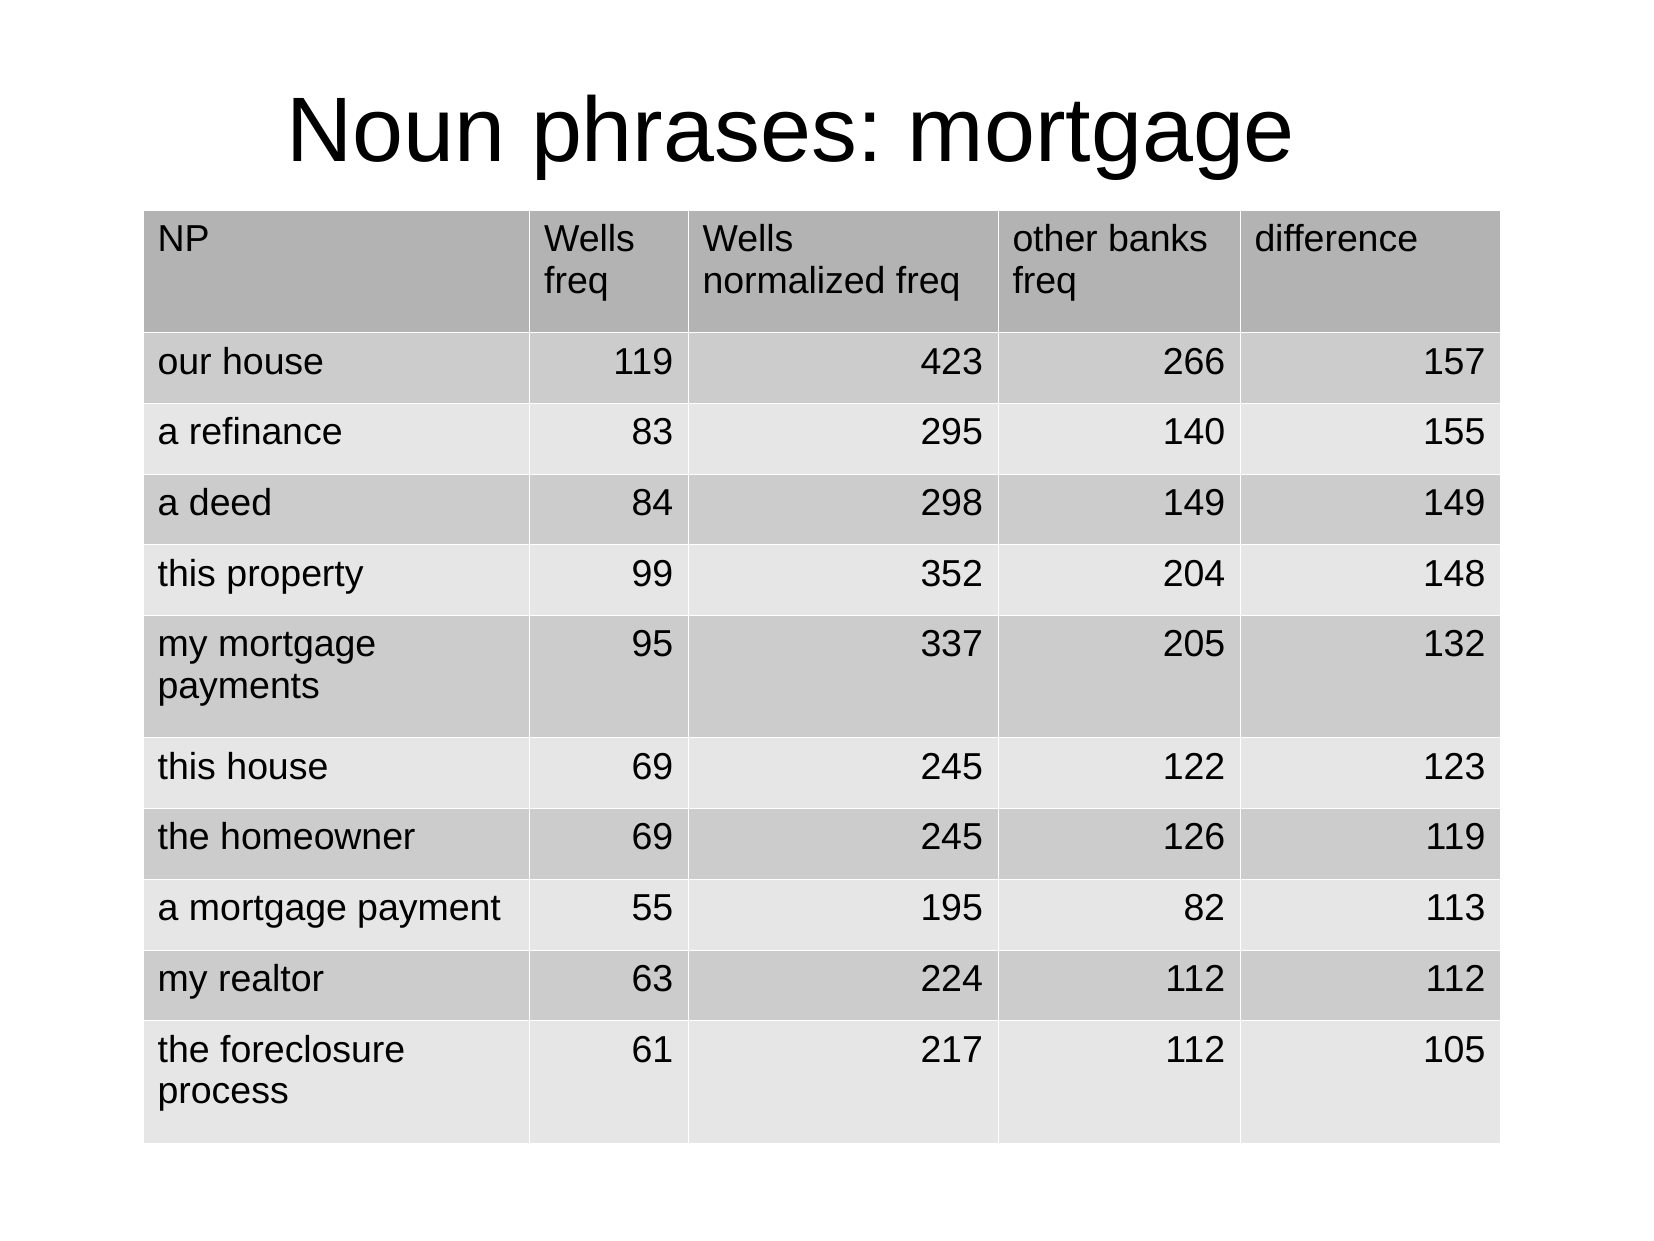

# Noun phrases: mortgage
| NP | Wells freq | Wells normalized freq | other banks freq | difference |
| --- | --- | --- | --- | --- |
| our house | 119 | 423 | 266 | 157 |
| a refinance | 83 | 295 | 140 | 155 |
| a deed | 84 | 298 | 149 | 149 |
| this property | 99 | 352 | 204 | 148 |
| my mortgage payments | 95 | 337 | 205 | 132 |
| this house | 69 | 245 | 122 | 123 |
| the homeowner | 69 | 245 | 126 | 119 |
| a mortgage payment | 55 | 195 | 82 | 113 |
| my realtor | 63 | 224 | 112 | 112 |
| the foreclosure process | 61 | 217 | 112 | 105 |